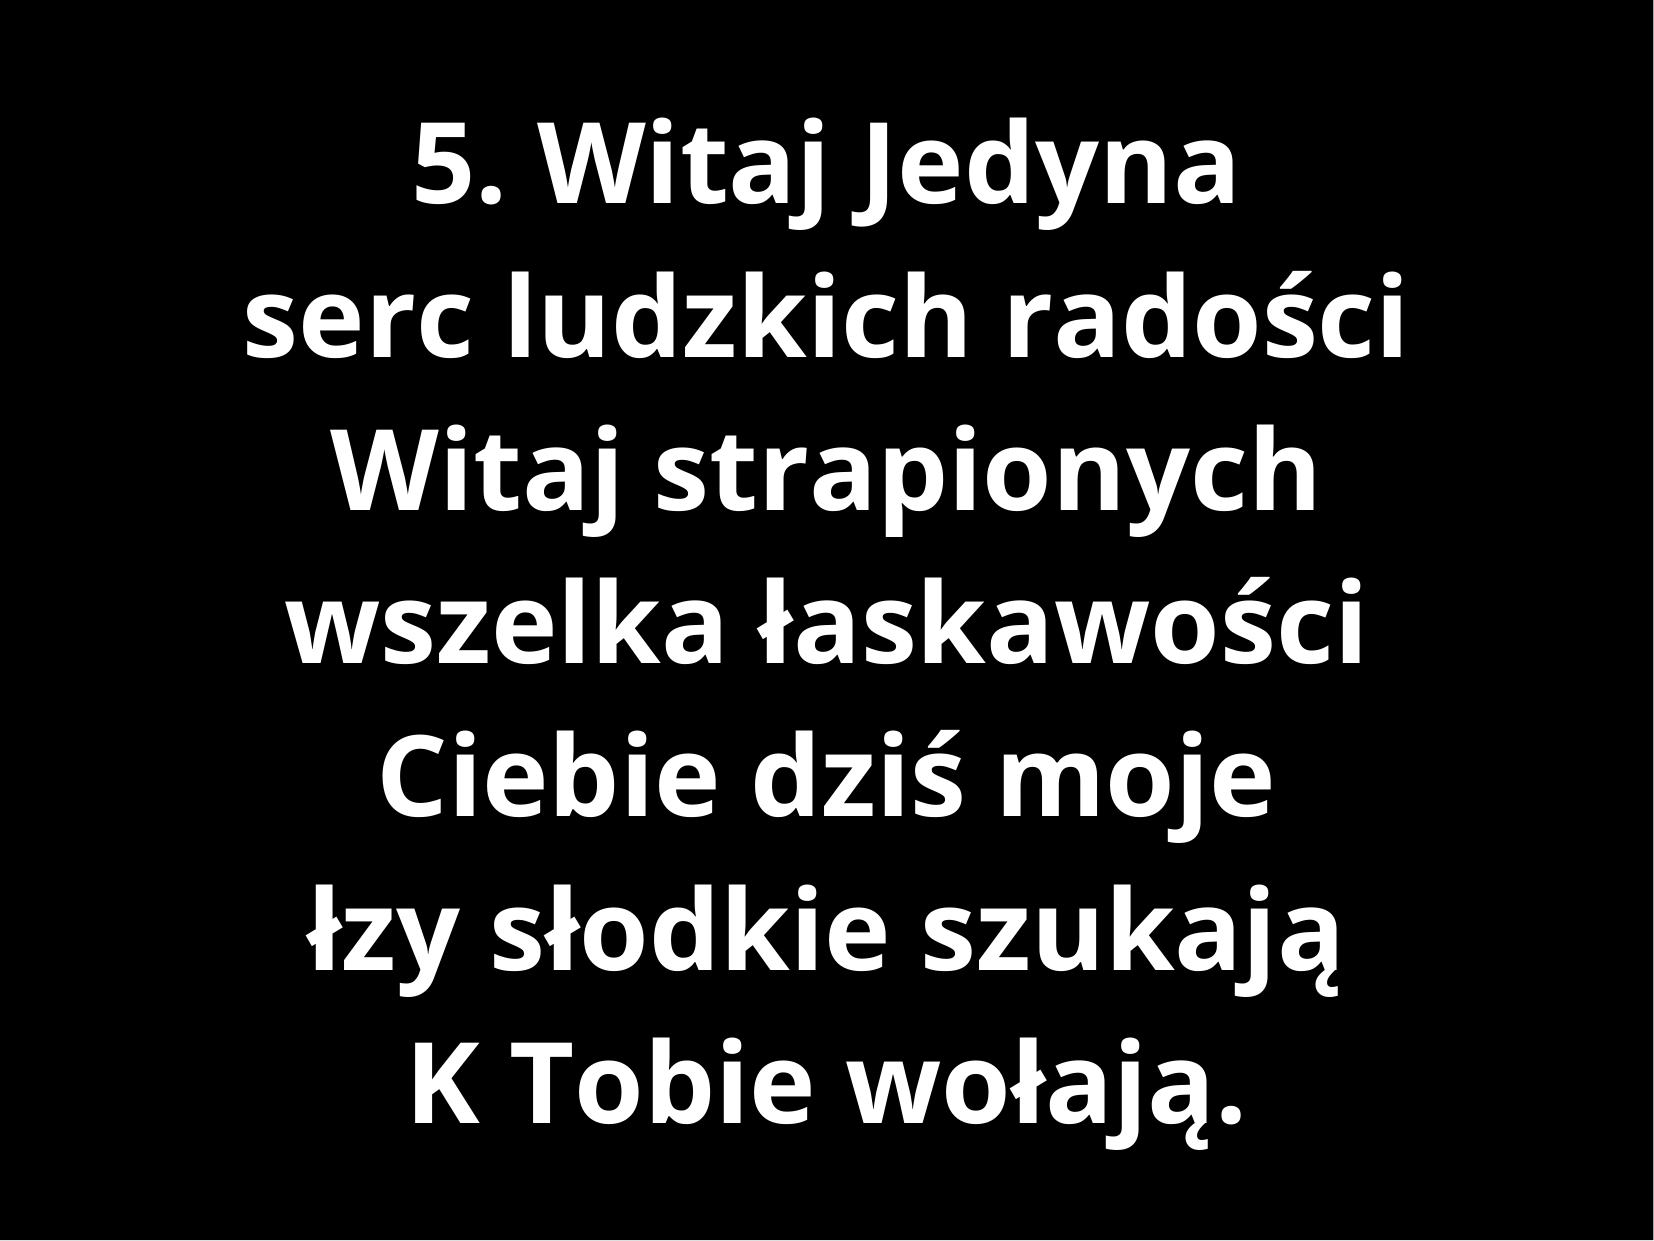

# 5. Witaj Jedyna serc ludzkich radości Witaj strapionych wszelka łaskawości Ciebie dziś moje łzy słodkie szukają K Tobie wołają.